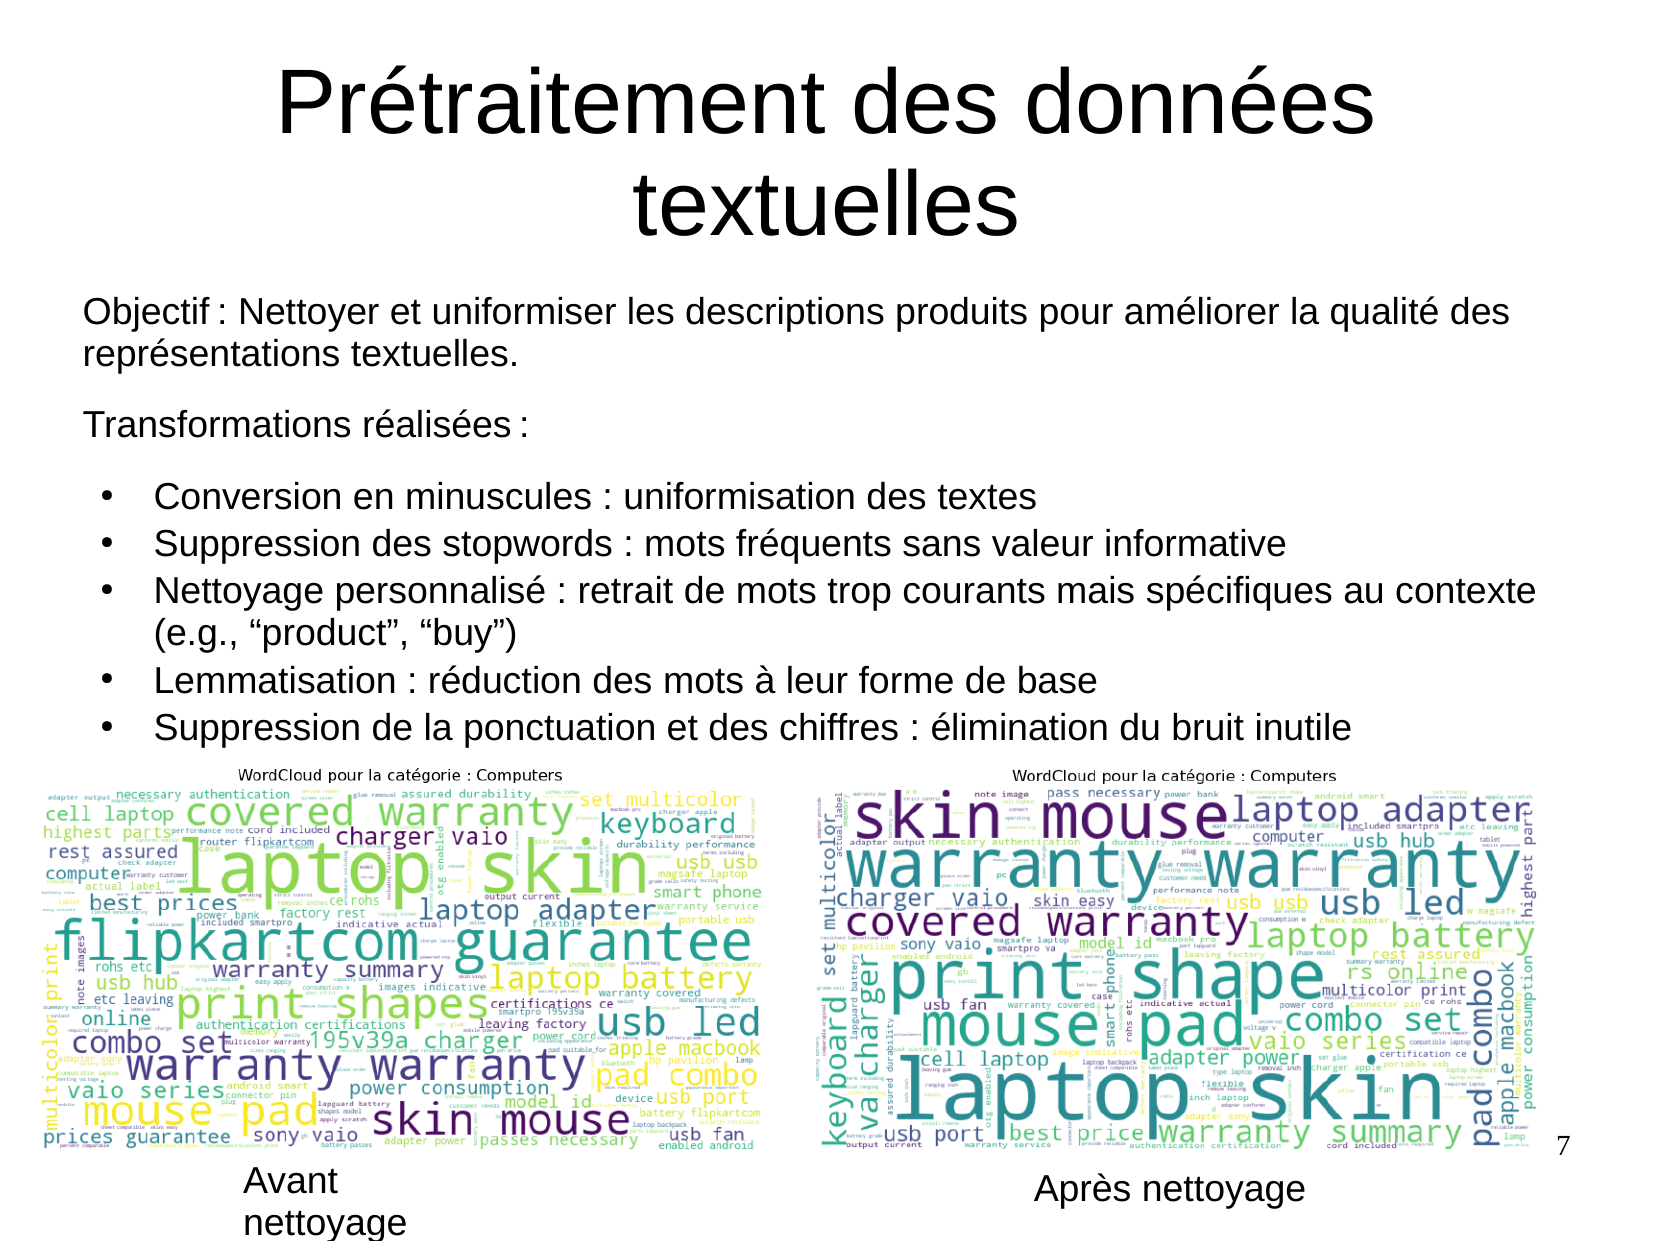

# Prétraitement des données textuelles
Objectif : Nettoyer et uniformiser les descriptions produits pour améliorer la qualité des représentations textuelles.
Transformations réalisées :
Conversion en minuscules : uniformisation des textes
Suppression des stopwords : mots fréquents sans valeur informative
Nettoyage personnalisé : retrait de mots trop courants mais spécifiques au contexte (e.g., “product”, “buy”)
Lemmatisation : réduction des mots à leur forme de base
Suppression de la ponctuation et des chiffres : élimination du bruit inutile
7
Avant nettoyage
Après nettoyage